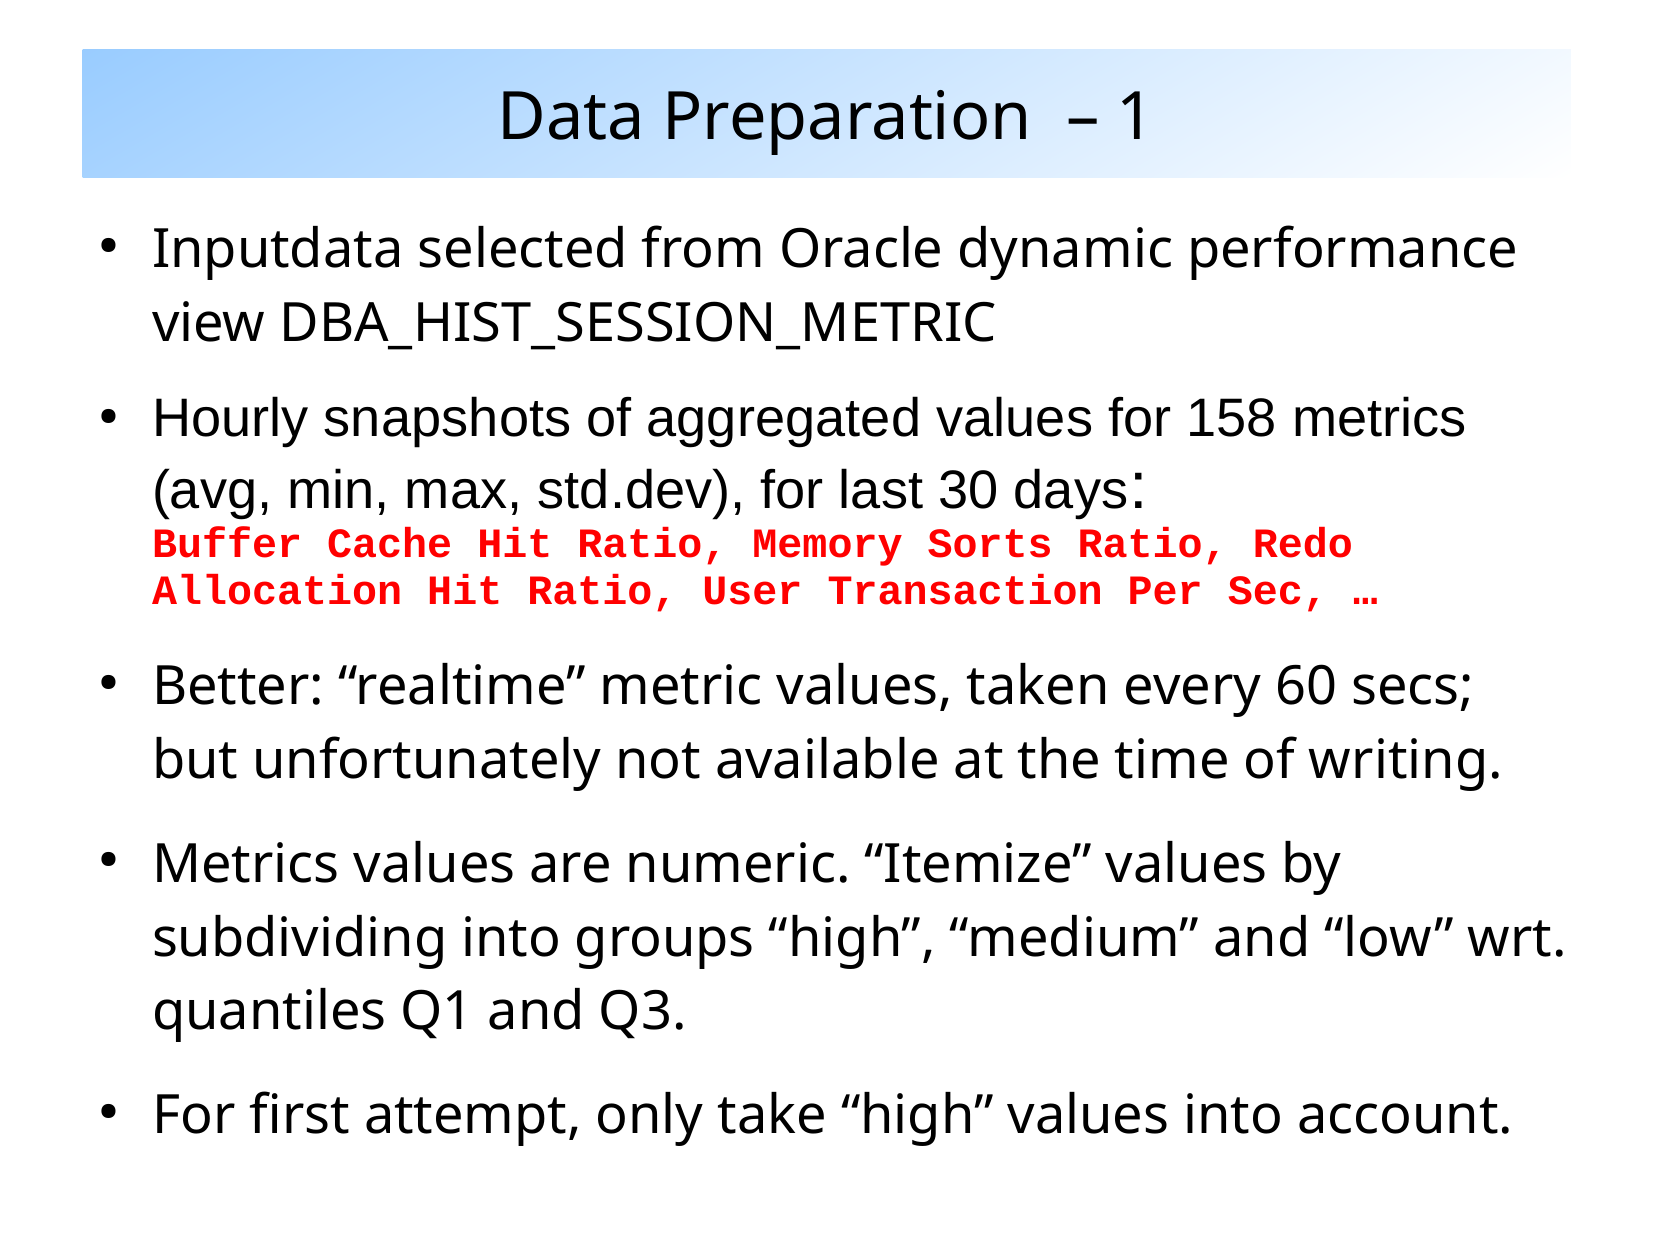

# Data Preparation – 1
Inputdata selected from Oracle dynamic performance view DBA_HIST_SESSION_METRIC
Hourly snapshots of aggregated values for 158 metrics (avg, min, max, std.dev), for last 30 days:
Buffer Cache Hit Ratio, Memory Sorts Ratio, Redo Allocation Hit Ratio, User Transaction Per Sec, …
Better: “realtime” metric values, taken every 60 secs; but unfortunately not available at the time of writing.
Metrics values are numeric. “Itemize” values by subdividing into groups “high”, “medium” and “low” wrt. quantiles Q1 and Q3.
For first attempt, only take “high” values into account.